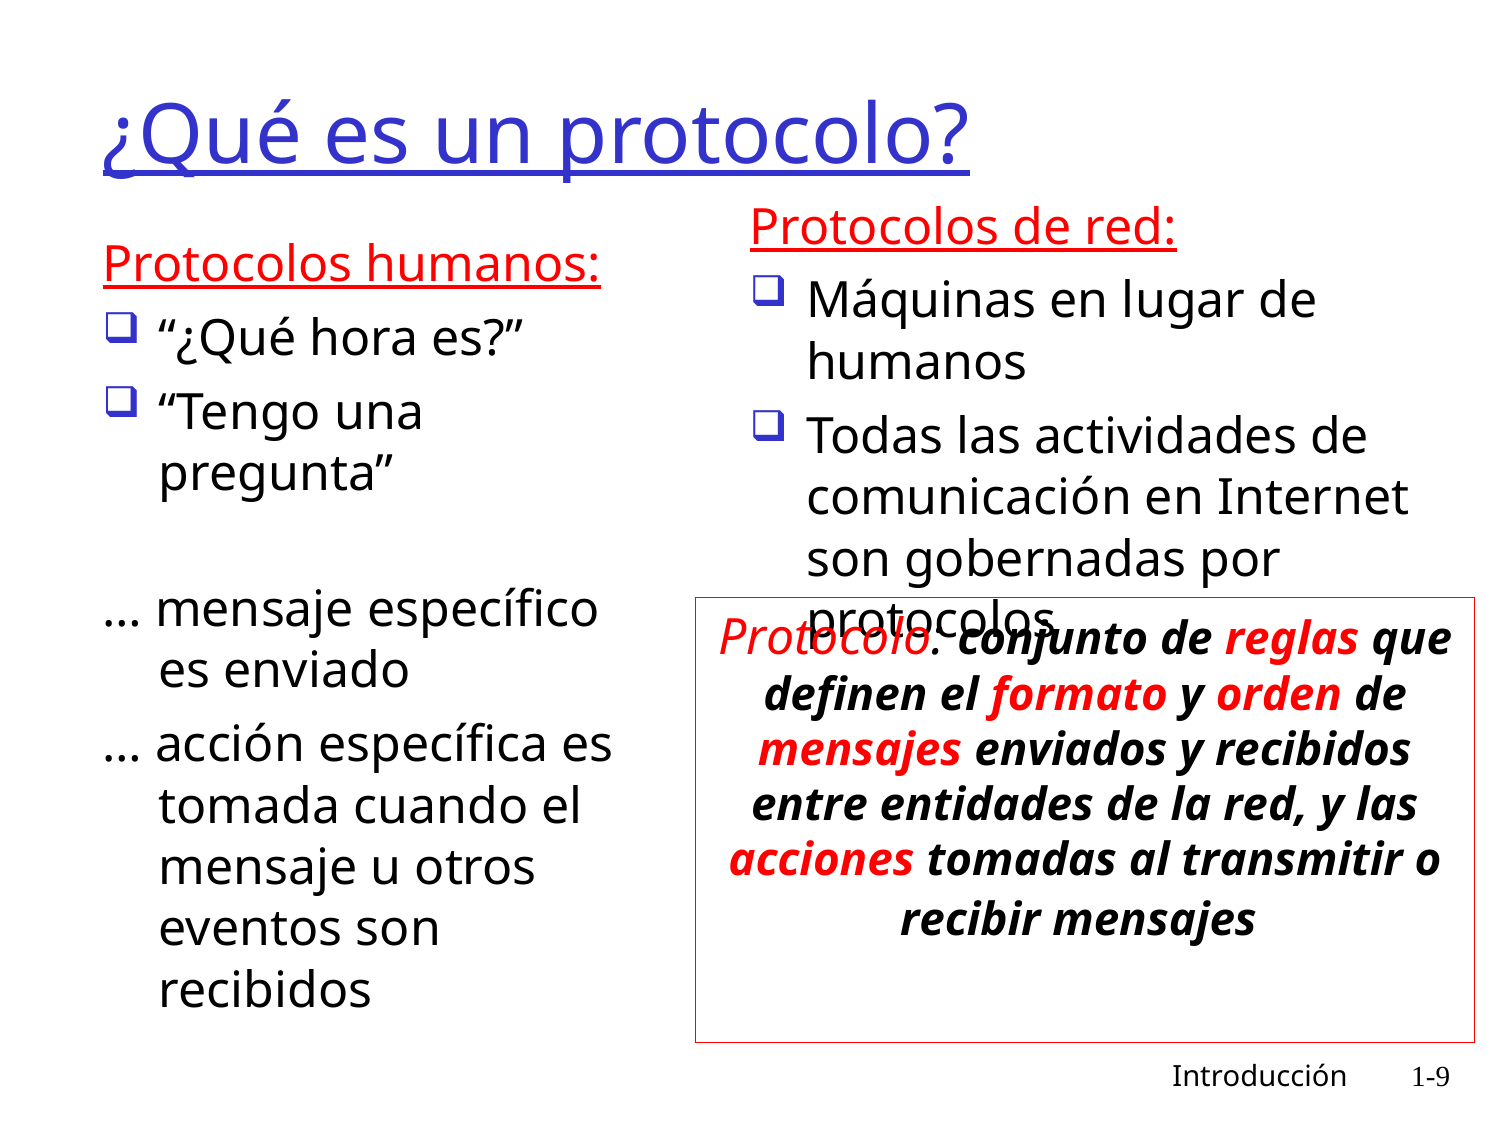

# ¿Qué es un protocolo?
Protocolos de red:
Máquinas en lugar de humanos
Todas las actividades de comunicación en Internet son gobernadas por protocolos
Protocolos humanos:
“¿Qué hora es?”
“Tengo una pregunta”
… mensaje específico es enviado
… acción específica es tomada cuando el mensaje u otros eventos son recibidos
Protocolo: conjunto de reglas que definen el formato y orden de mensajes enviados y recibidos entre entidades de la red, y las acciones tomadas al transmitir o recibir mensajes
 Introducción